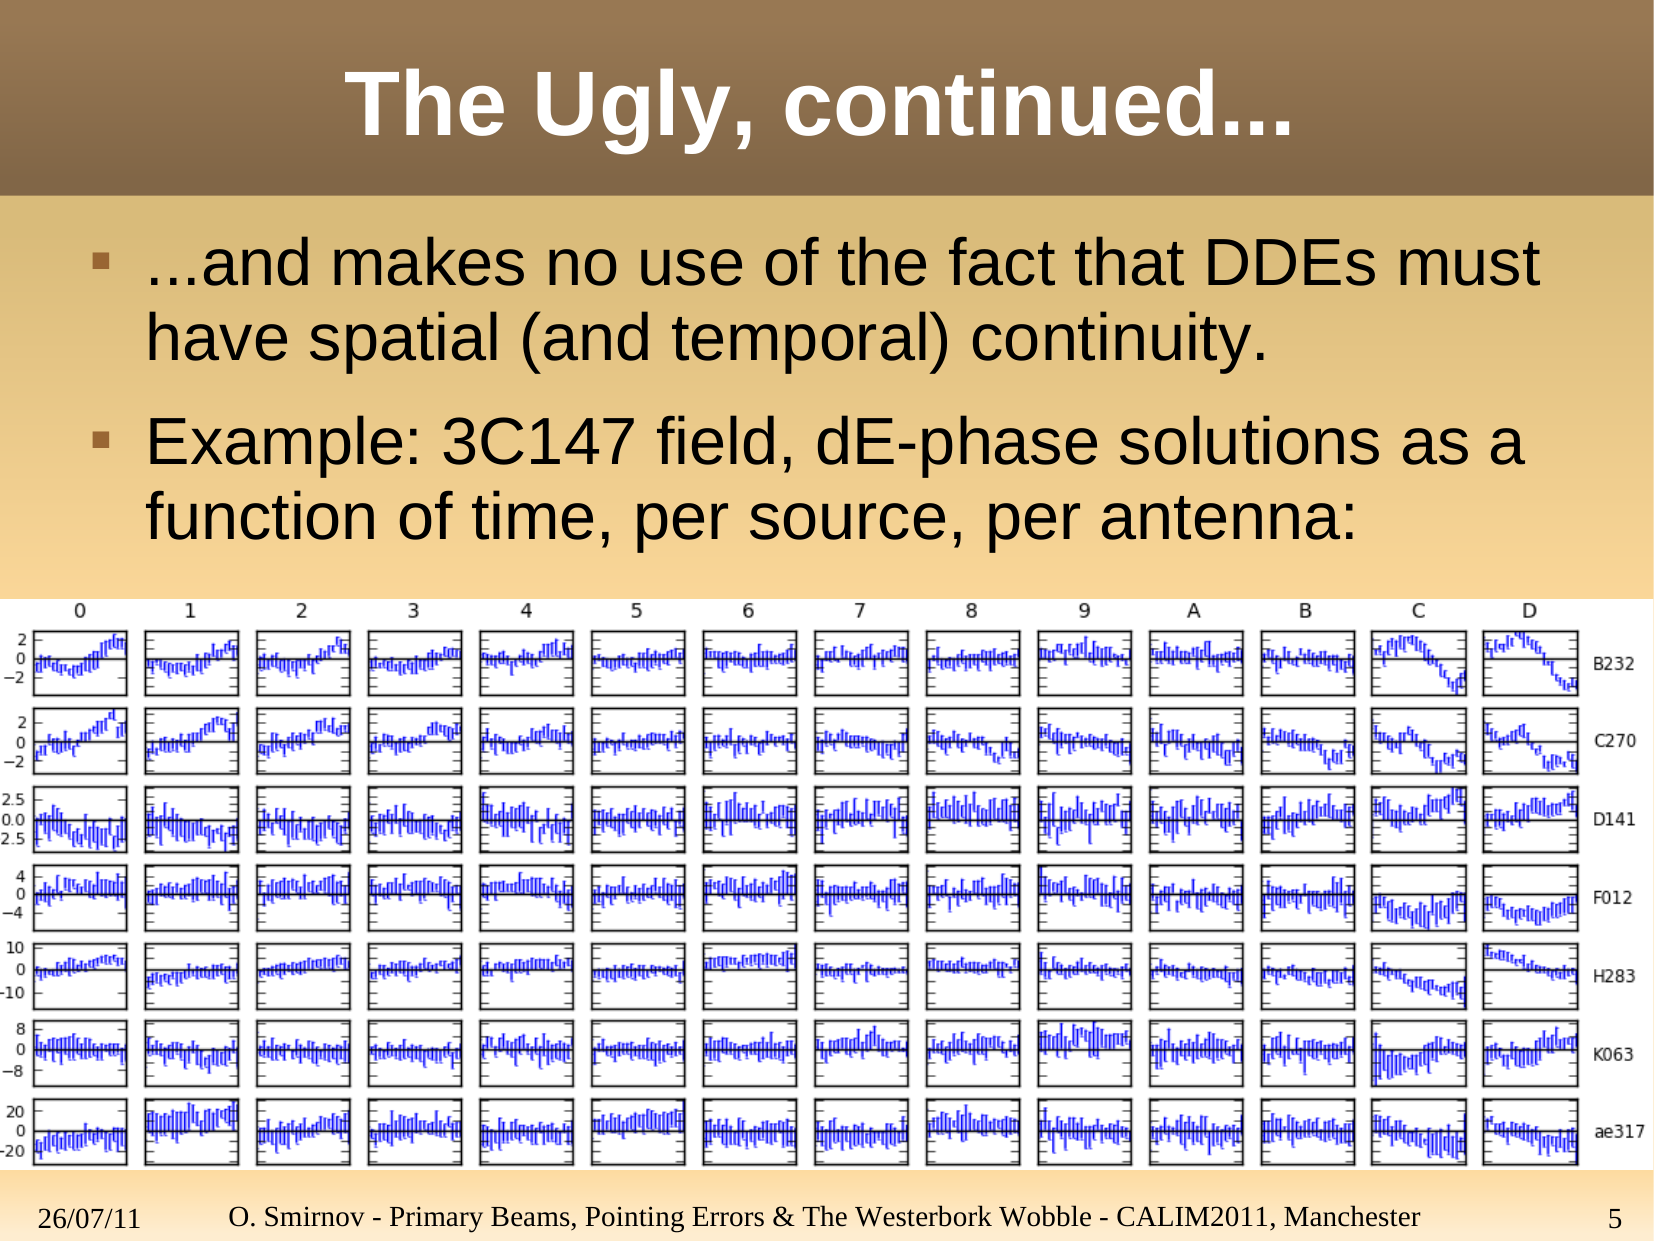

# The Ugly, continued...
...and makes no use of the fact that DDEs must have spatial (and temporal) continuity.
Example: 3C147 field, dE-phase solutions as a function of time, per source, per antenna:
O. Smirnov - Primary Beams, Pointing Errors & The Westerbork Wobble - CALIM2011, Manchester
26/07/11
5